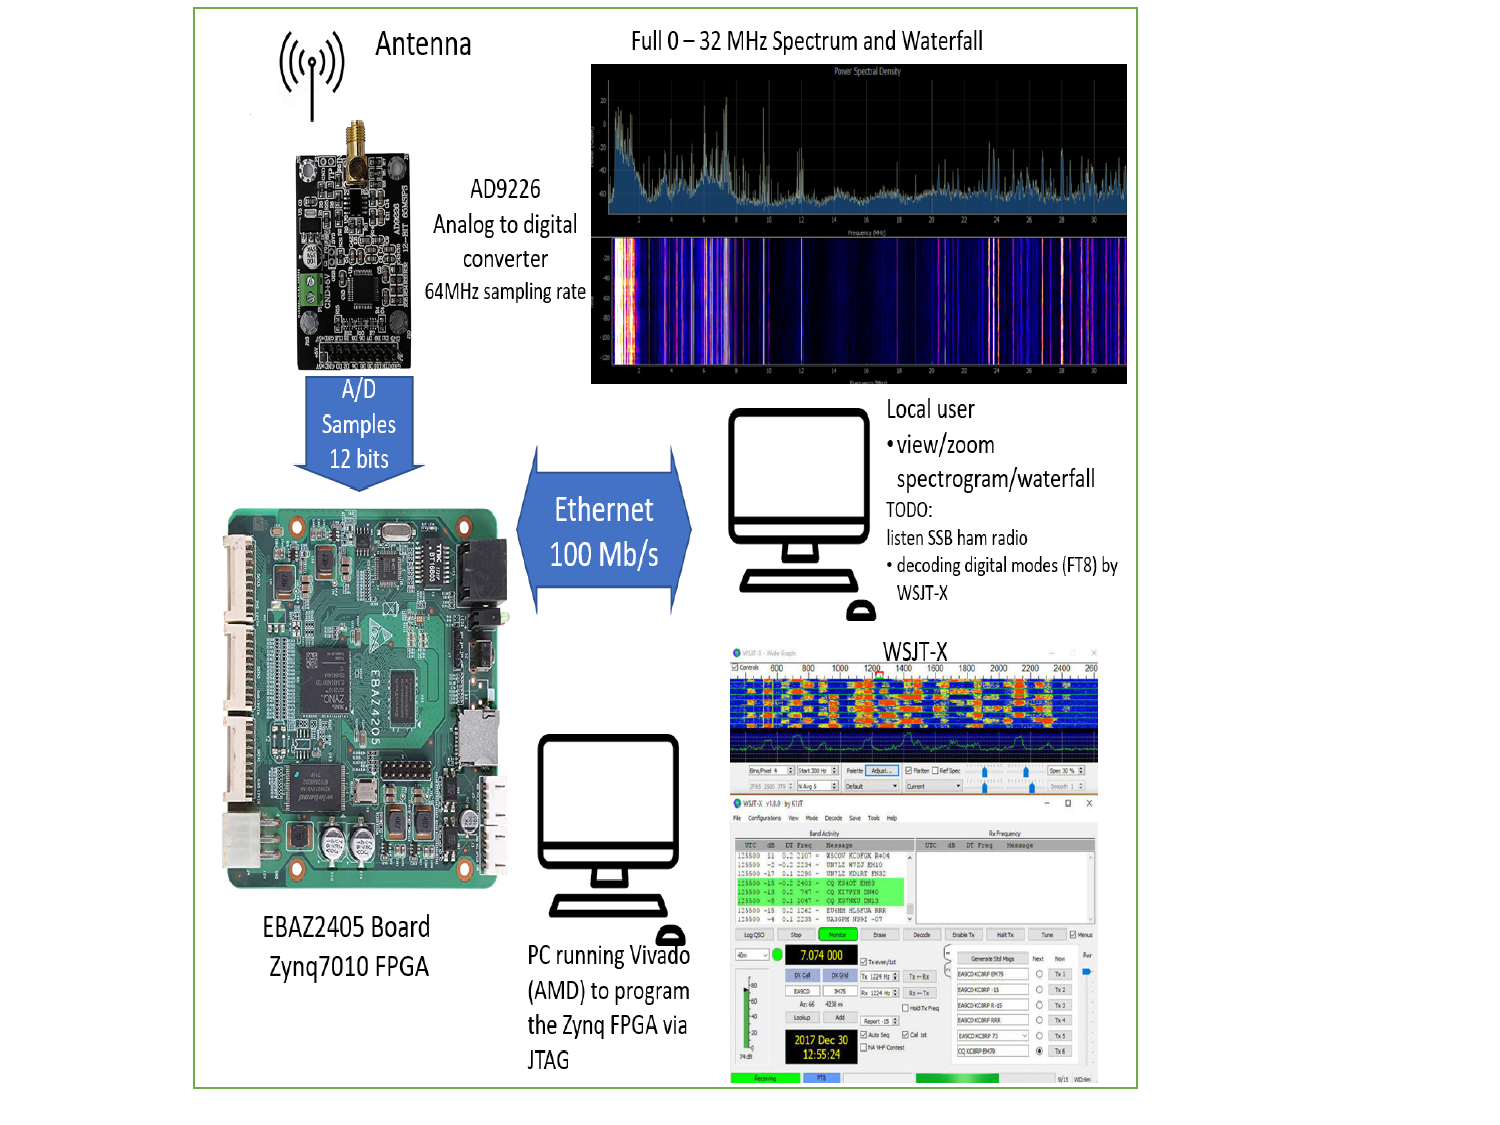

Antenna
Full 0 – 32 MHz Spectrum and Waterfall
AD9226
Analog to digital converter
64MHz sampling rate
A/D Samples
12 bits
Local user
view/zoom spectrogram/waterfall
TODO:
listen SSB ham radio
decoding digital modes (FT8) by WSJT-X
Ethernet 100 Mb/s
WSJT-X
EBAZ2405 Board
Zynq7010 FPGA